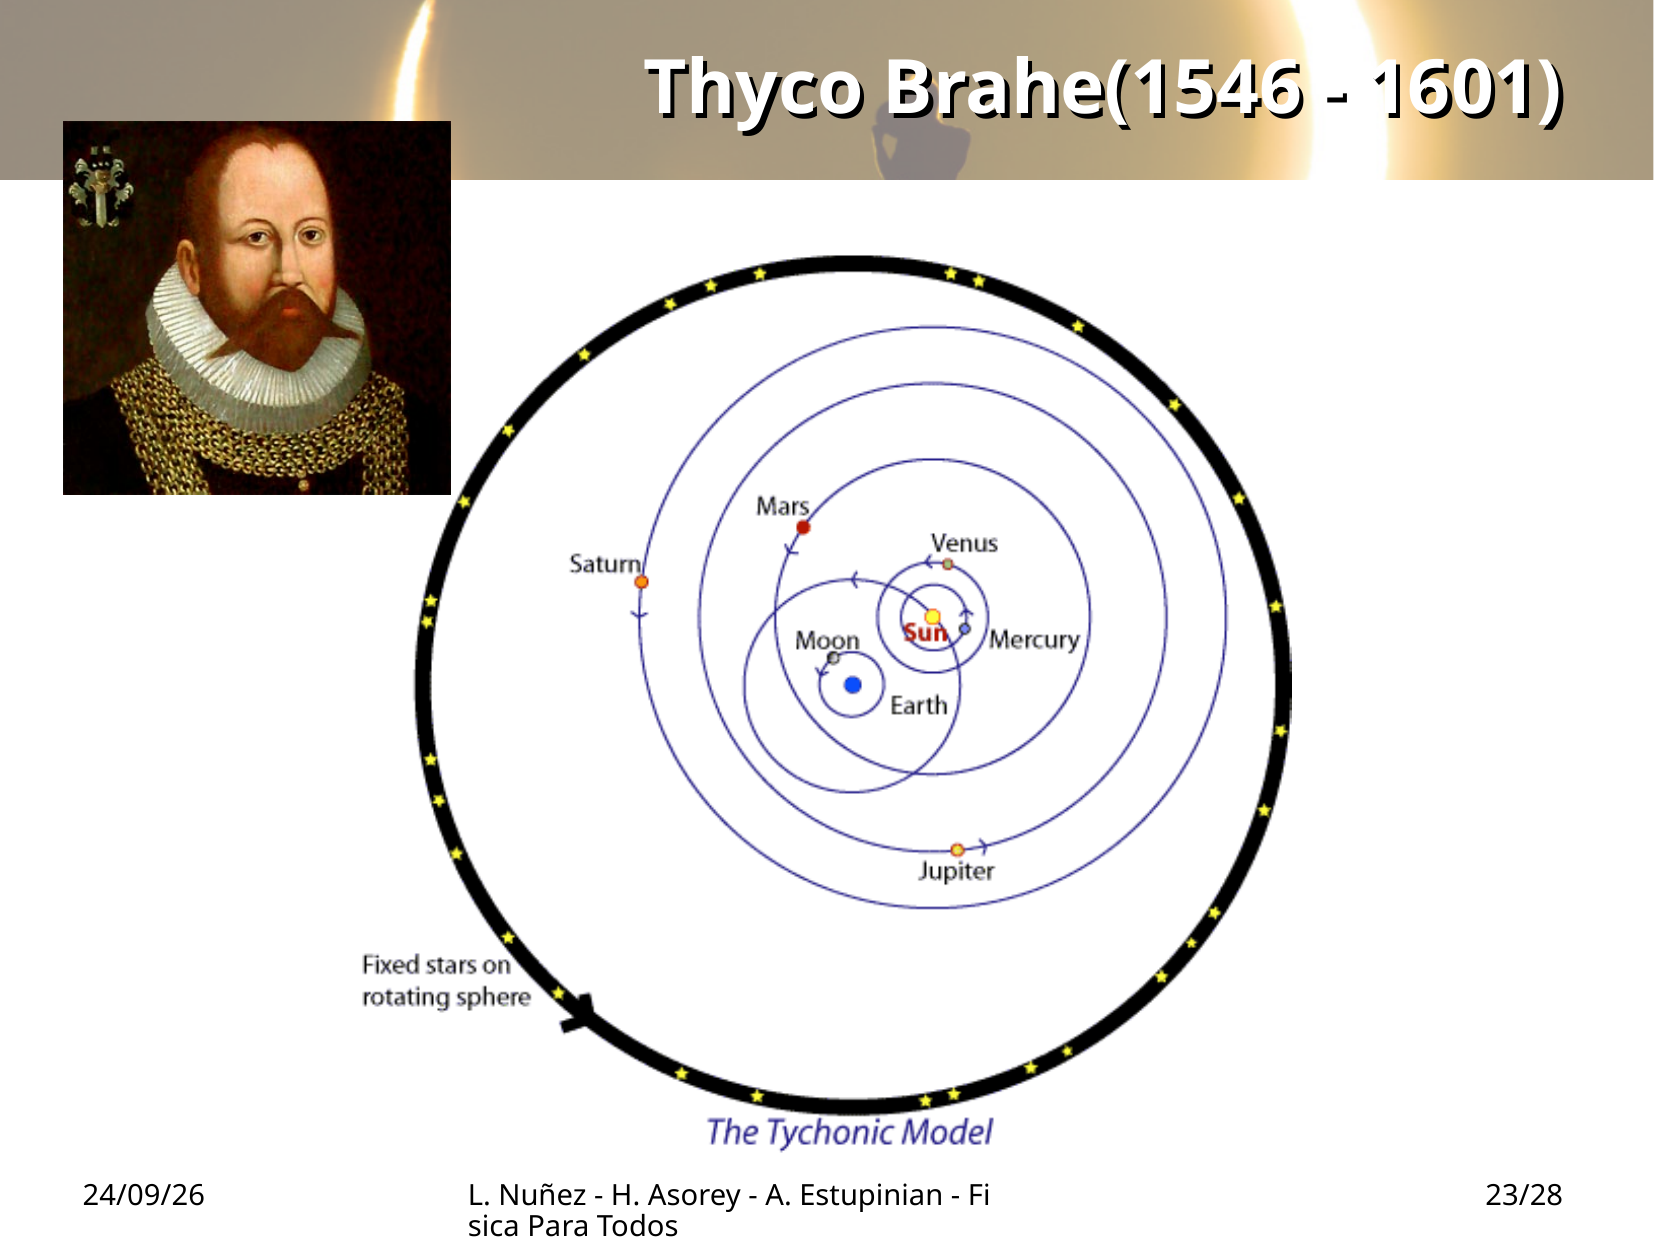

# Thyco Brahe(1546 - 1601)
L. Nuñez - H. Asorey - A. Estupinian - Fisica Para Todos
23